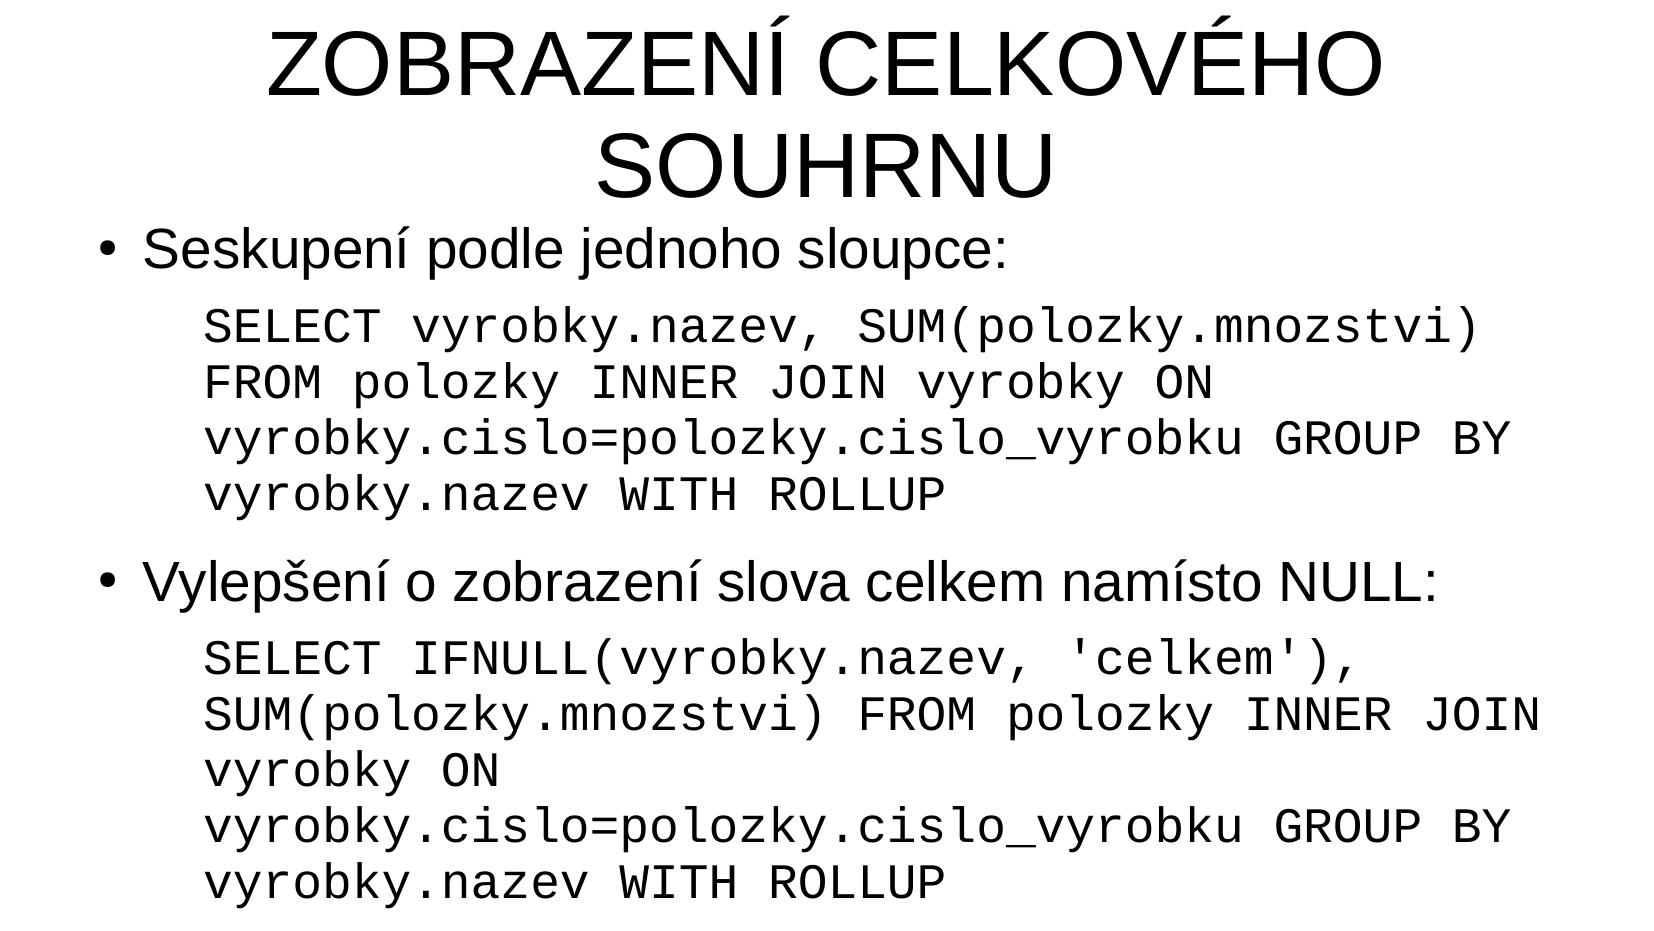

# ZOBRAZENÍ CELKOVÉHO SOUHRNU
Seskupení podle jednoho sloupce:
SELECT vyrobky.nazev, SUM(polozky.mnozstvi) FROM polozky INNER JOIN vyrobky ON vyrobky.cislo=polozky.cislo_vyrobku GROUP BY vyrobky.nazev WITH ROLLUP
Vylepšení o zobrazení slova celkem namísto NULL:
SELECT IFNULL(vyrobky.nazev, 'celkem'), SUM(polozky.mnozstvi) FROM polozky INNER JOIN vyrobky ON vyrobky.cislo=polozky.cislo_vyrobku GROUP BY vyrobky.nazev WITH ROLLUP